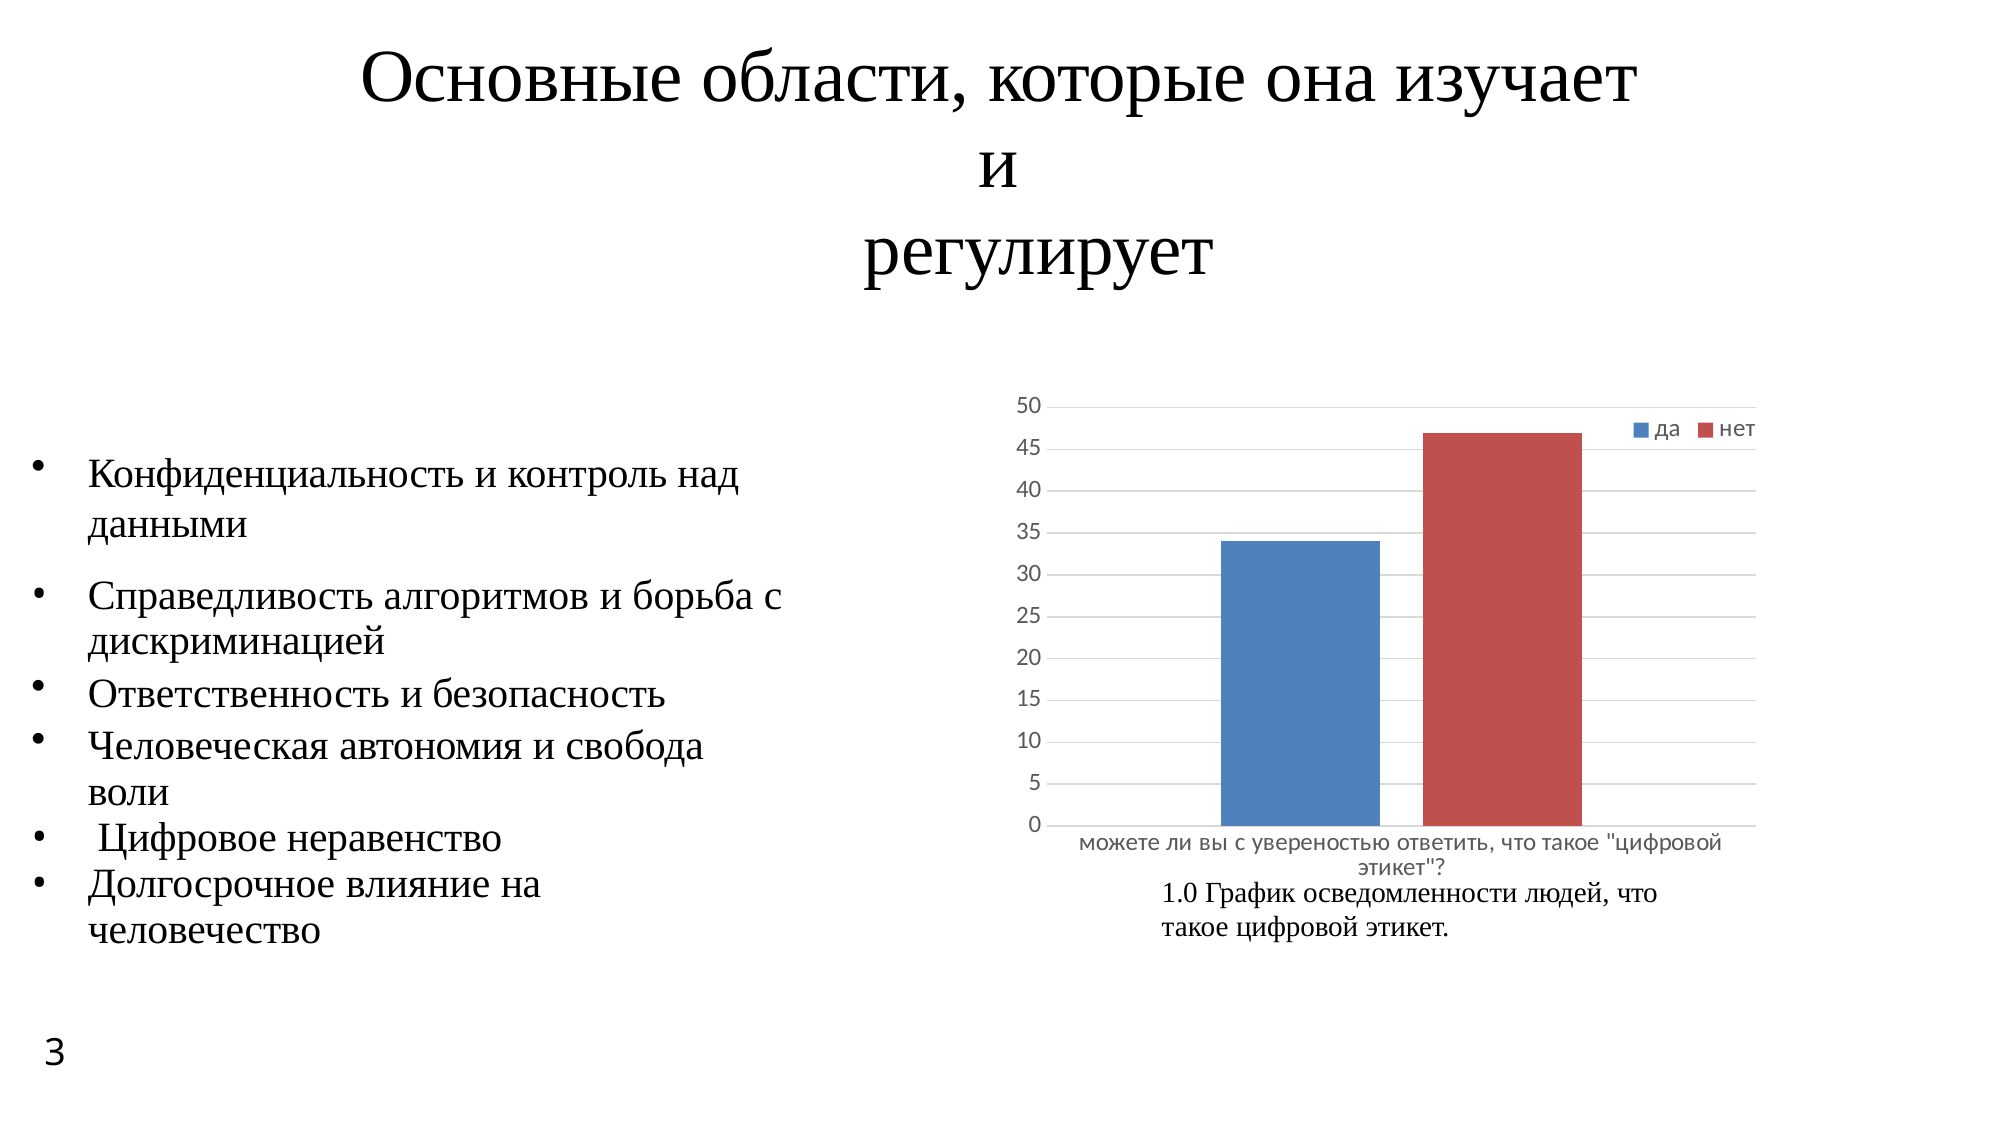

# Основные области, которые она изучает и
регулирует
### Chart
| Category | да | нет |
|---|---|---|
| можете ли вы с увереностью ответить, что такое "цифровой этикет"? | 34.0 | 47.0 |Конфиденциальность и контроль над данными
Справедливость алгоритмов и борьба с дискриминацией
Ответственность и безопасность
Человеческая автономия и свобода
воли
Цифровое неравенство
Долгосрочное влияние на человечество
1.0 График осведомленности людей, что такое цифровой этикет.
3